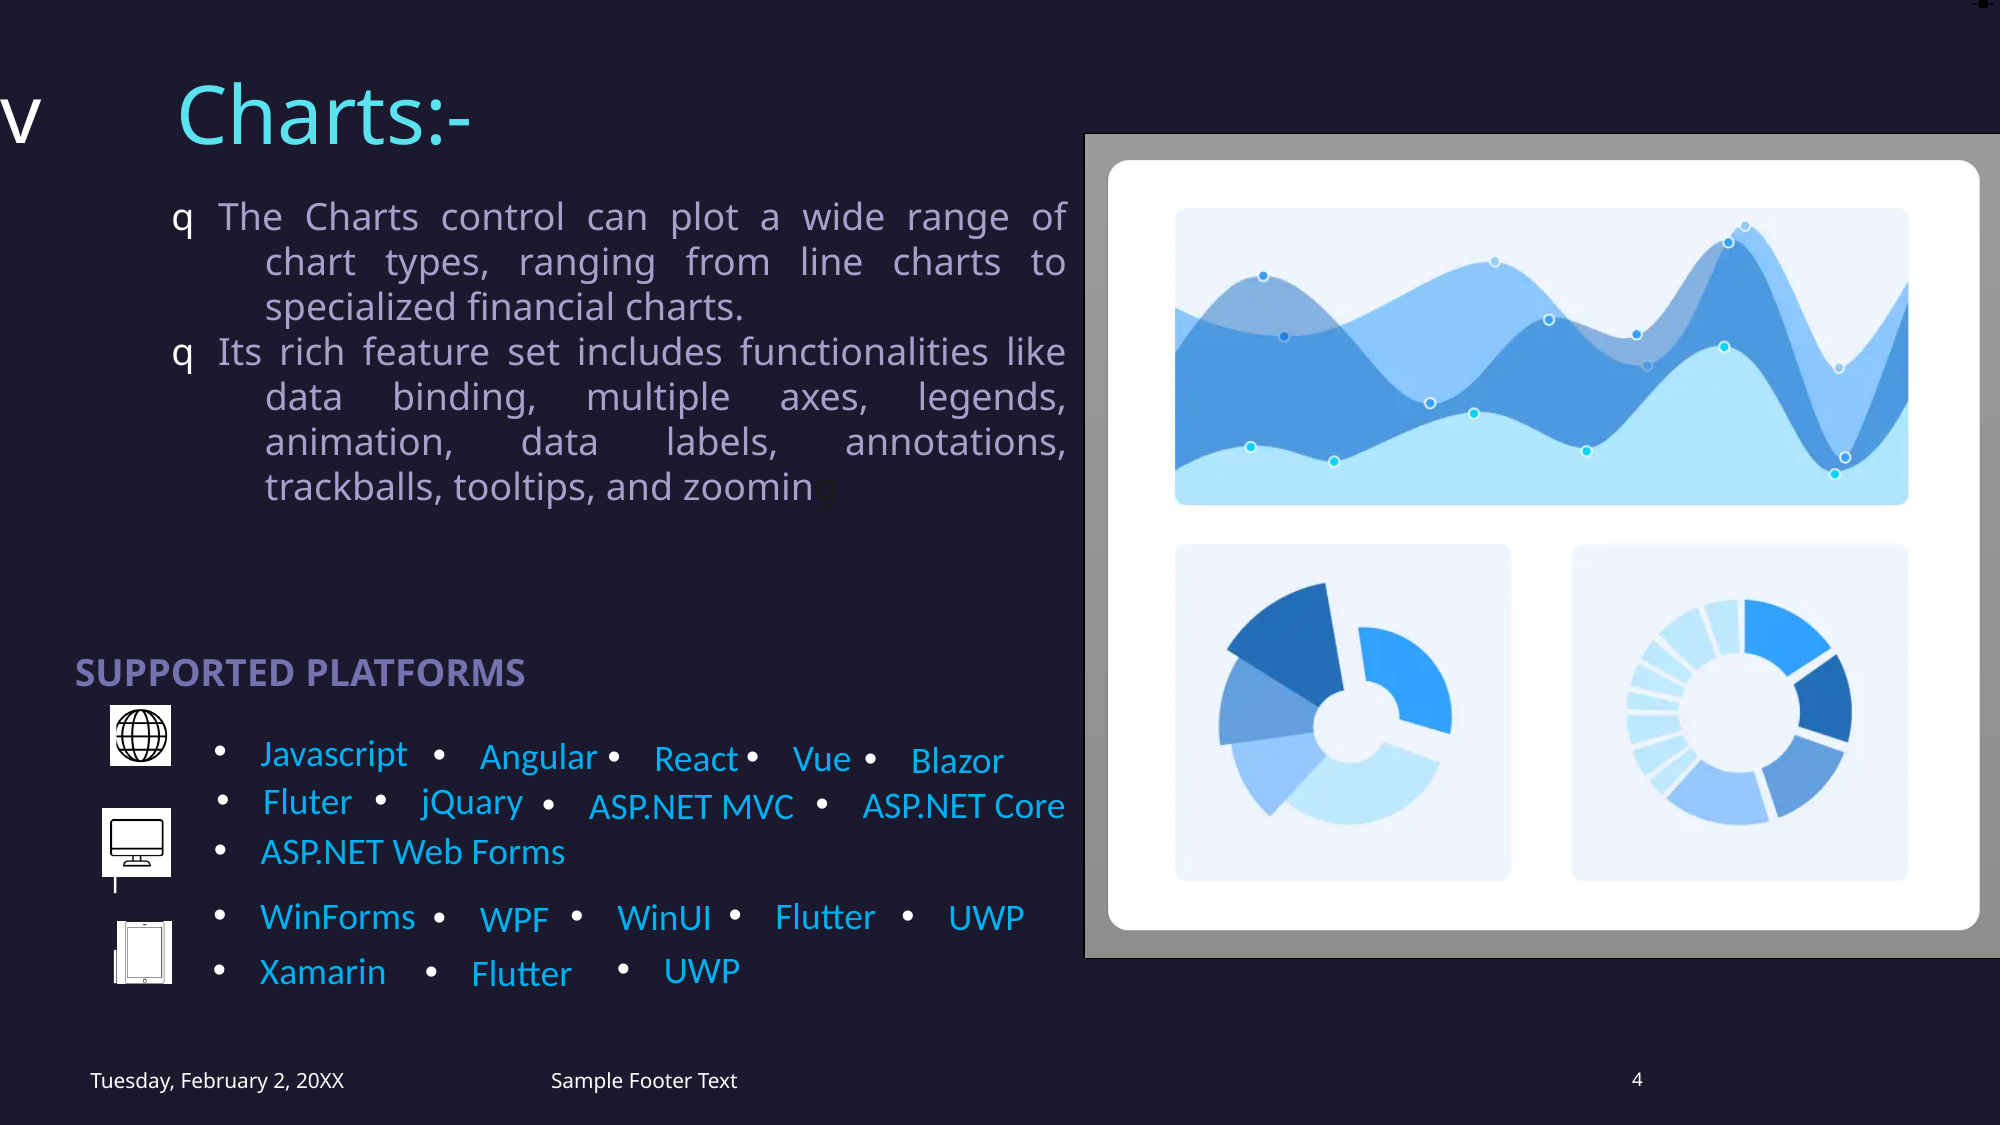

# Charts:-
The Charts control can plot a wide range of chart types, ranging from line charts to specialized financial charts.
Its rich feature set includes functionalities like data binding, multiple axes, legends, animation, data labels, annotations, trackballs, tooltips, and zooming
SUPPORTED PLATFORMS
	|
	|
	|
Javascript
Angular
React
Vue
Blazor
jQuary
Fluter
ASP.NET Core
ASP.NET MVC
ASP.NET Web Forms
Flutter
WinForms
WinUI
UWP
WPF
UWP
Xamarin
Flutter
Tuesday, February 2, 20XX
Sample Footer Text